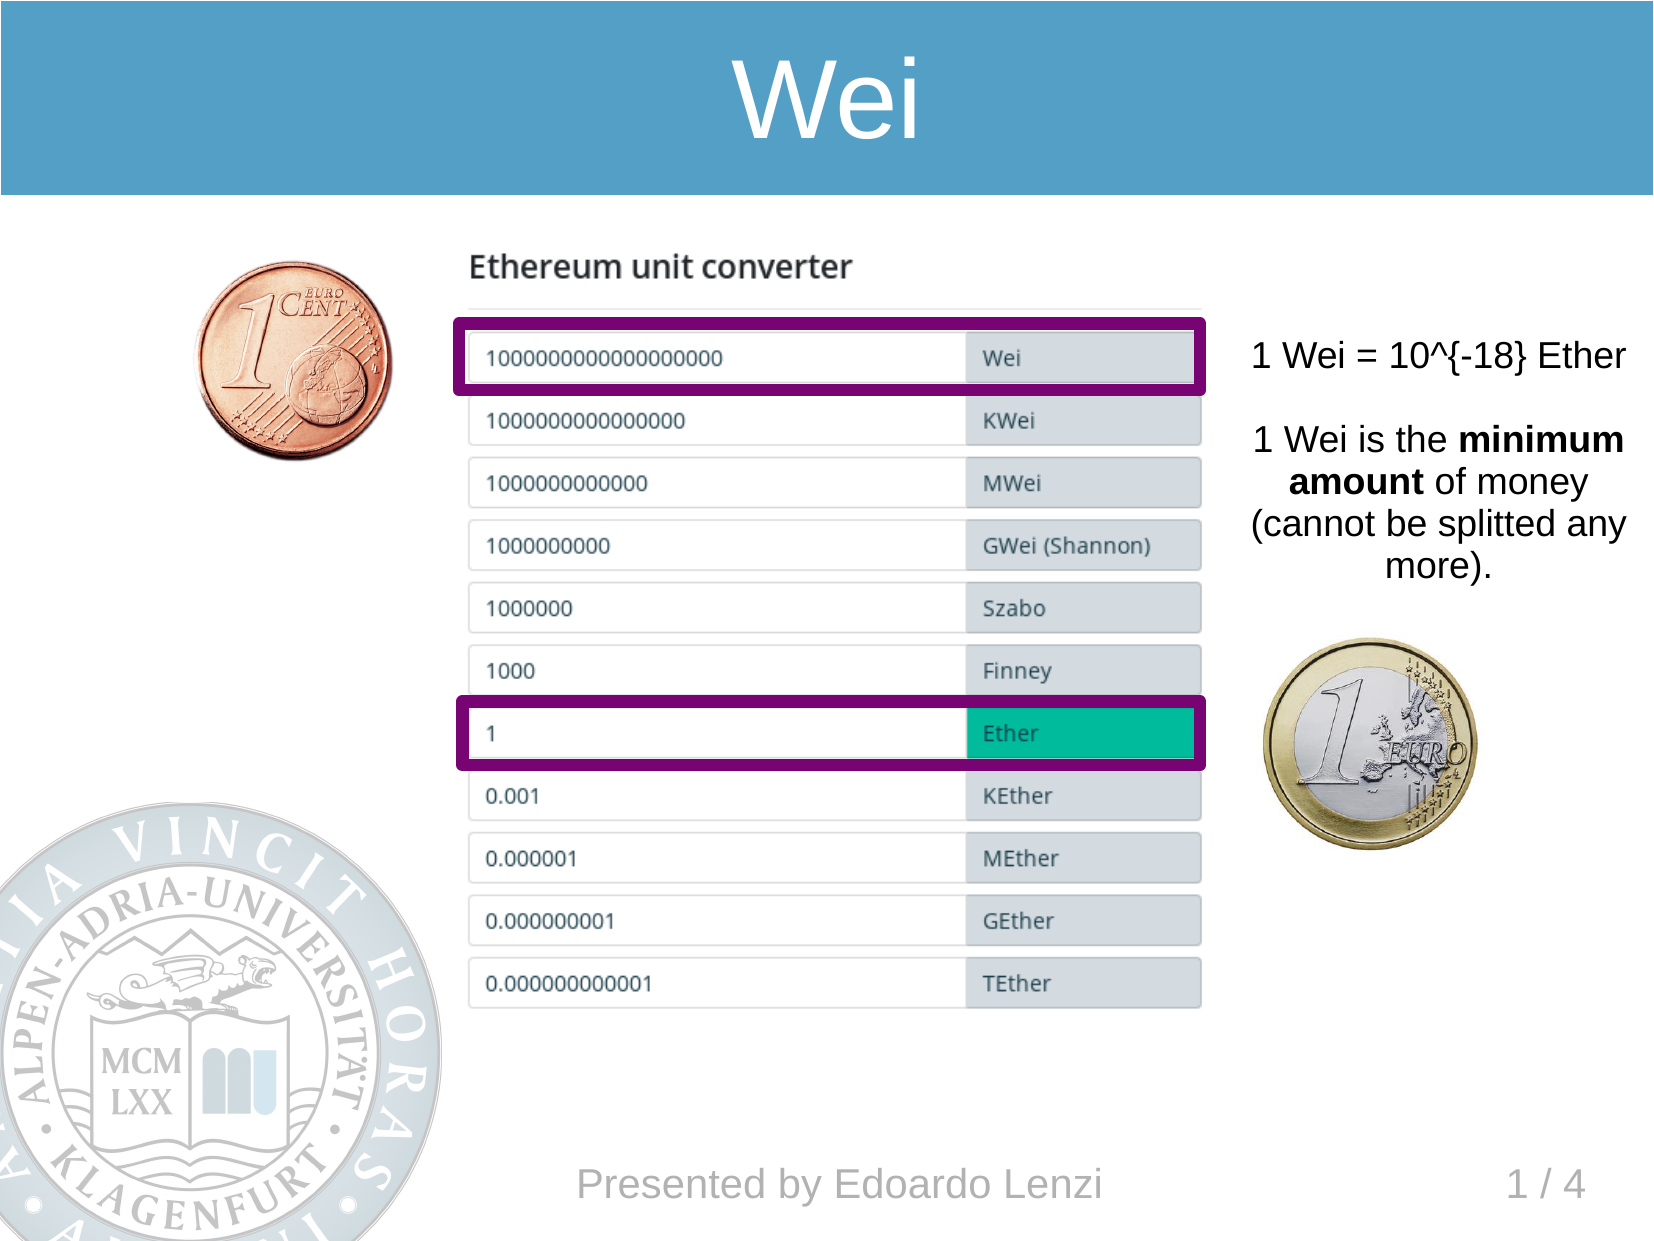

Wei
1 Wei = 10^{-18} Ether
1 Wei is the minimum amount of money (cannot be splitted any more).
# Presented by Edoardo Lenzi 1 / 4